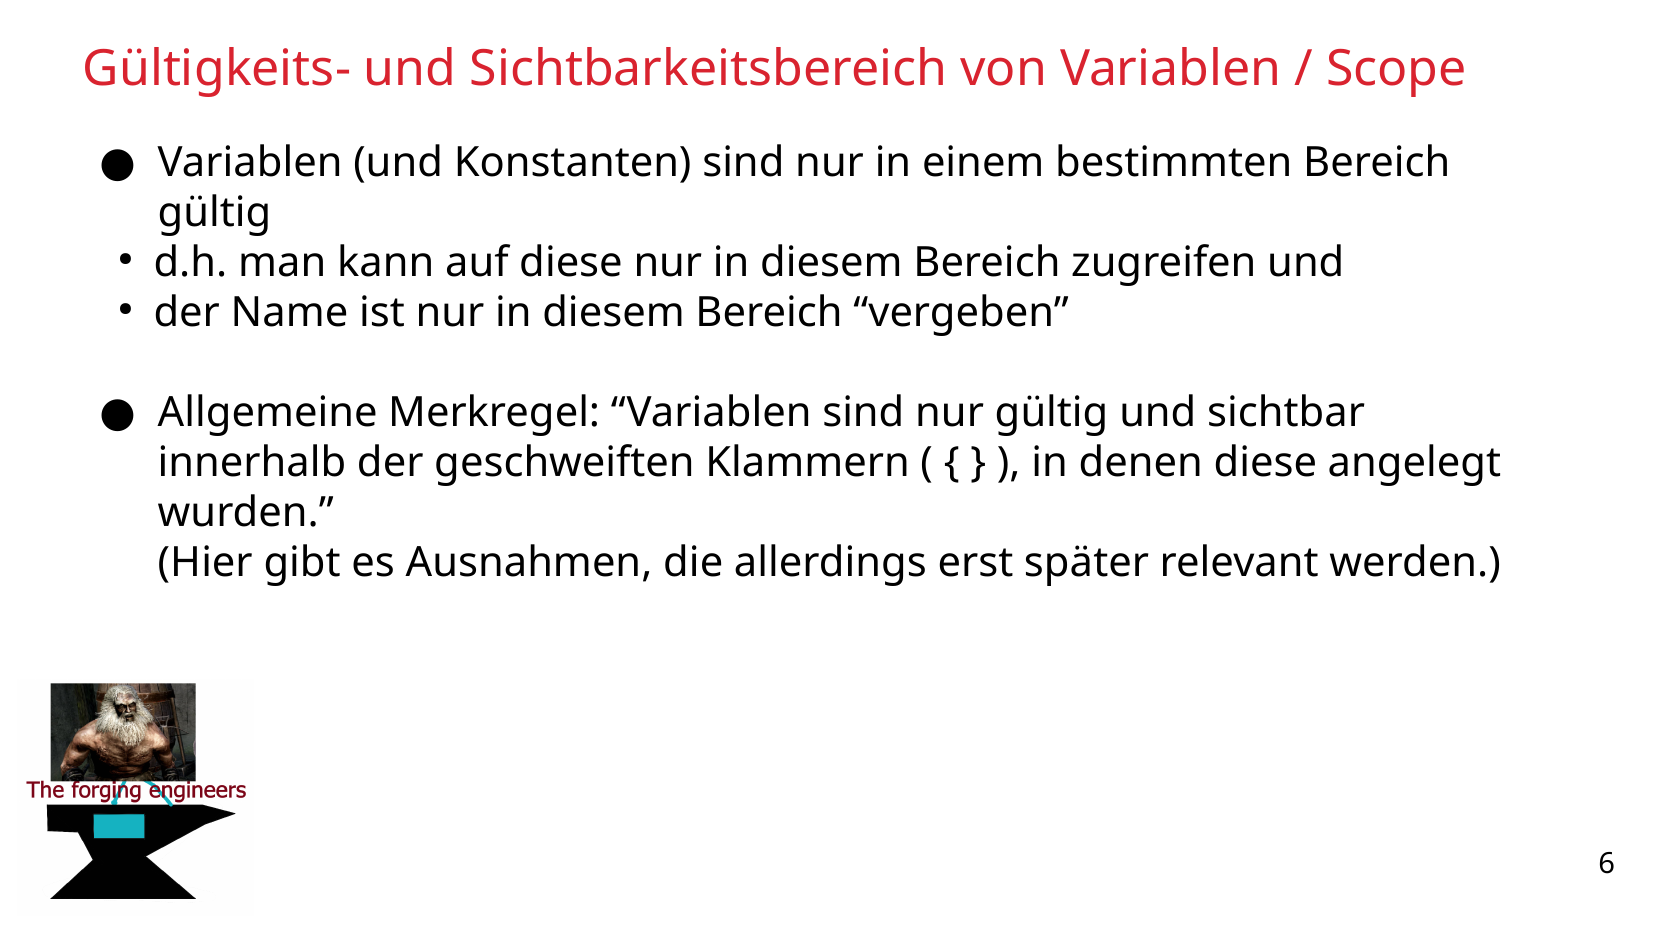

# Gültigkeits- und Sichtbarkeitsbereich von Variablen / Scope
Variablen (und Konstanten) sind nur in einem bestimmten Bereich gültig
d.h. man kann auf diese nur in diesem Bereich zugreifen und
der Name ist nur in diesem Bereich “vergeben”
Allgemeine Merkregel: “Variablen sind nur gültig und sichtbar innerhalb der geschweiften Klammern ( { } ), in denen diese angelegt wurden.”
(Hier gibt es Ausnahmen, die allerdings erst später relevant werden.)